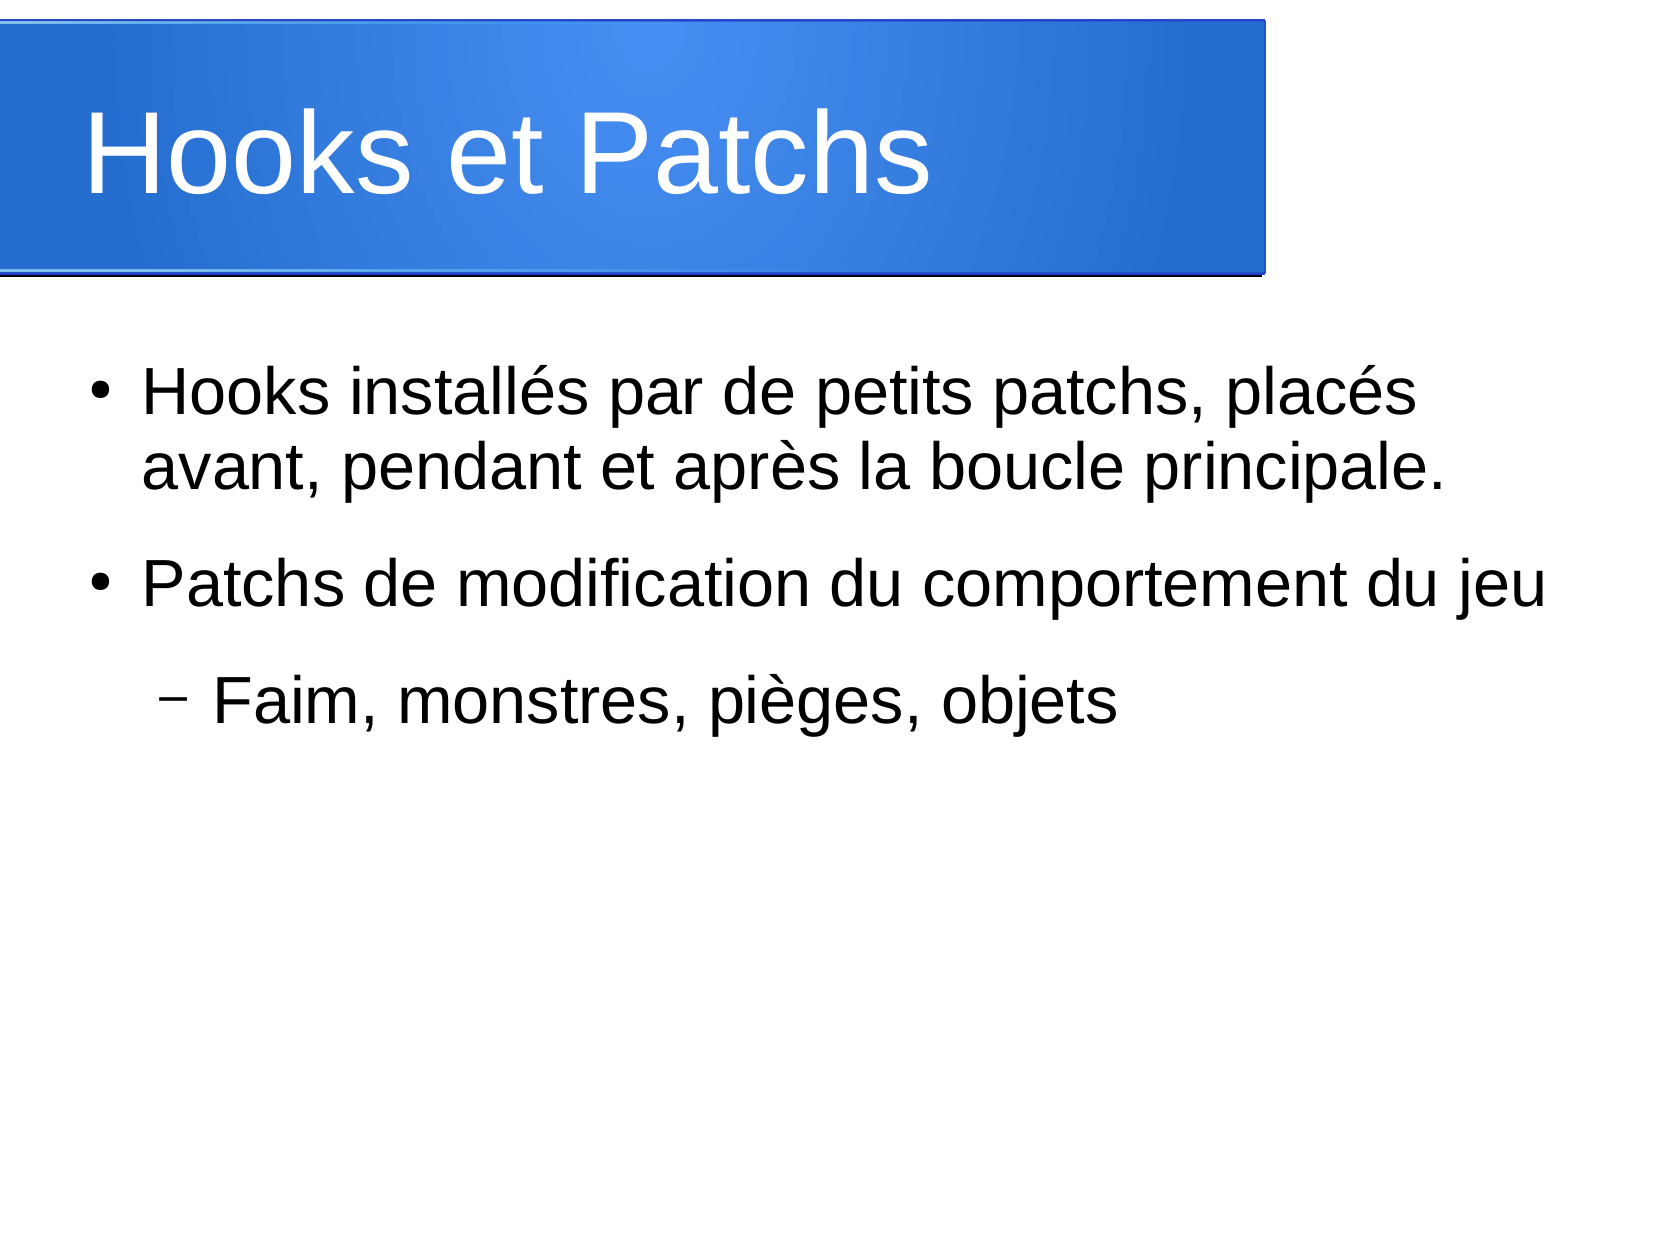

# Hooks et Patchs
Hooks installés par de petits patchs, placés avant, pendant et après la boucle principale.
Patchs de modification du comportement du jeu
Faim, monstres, pièges, objets